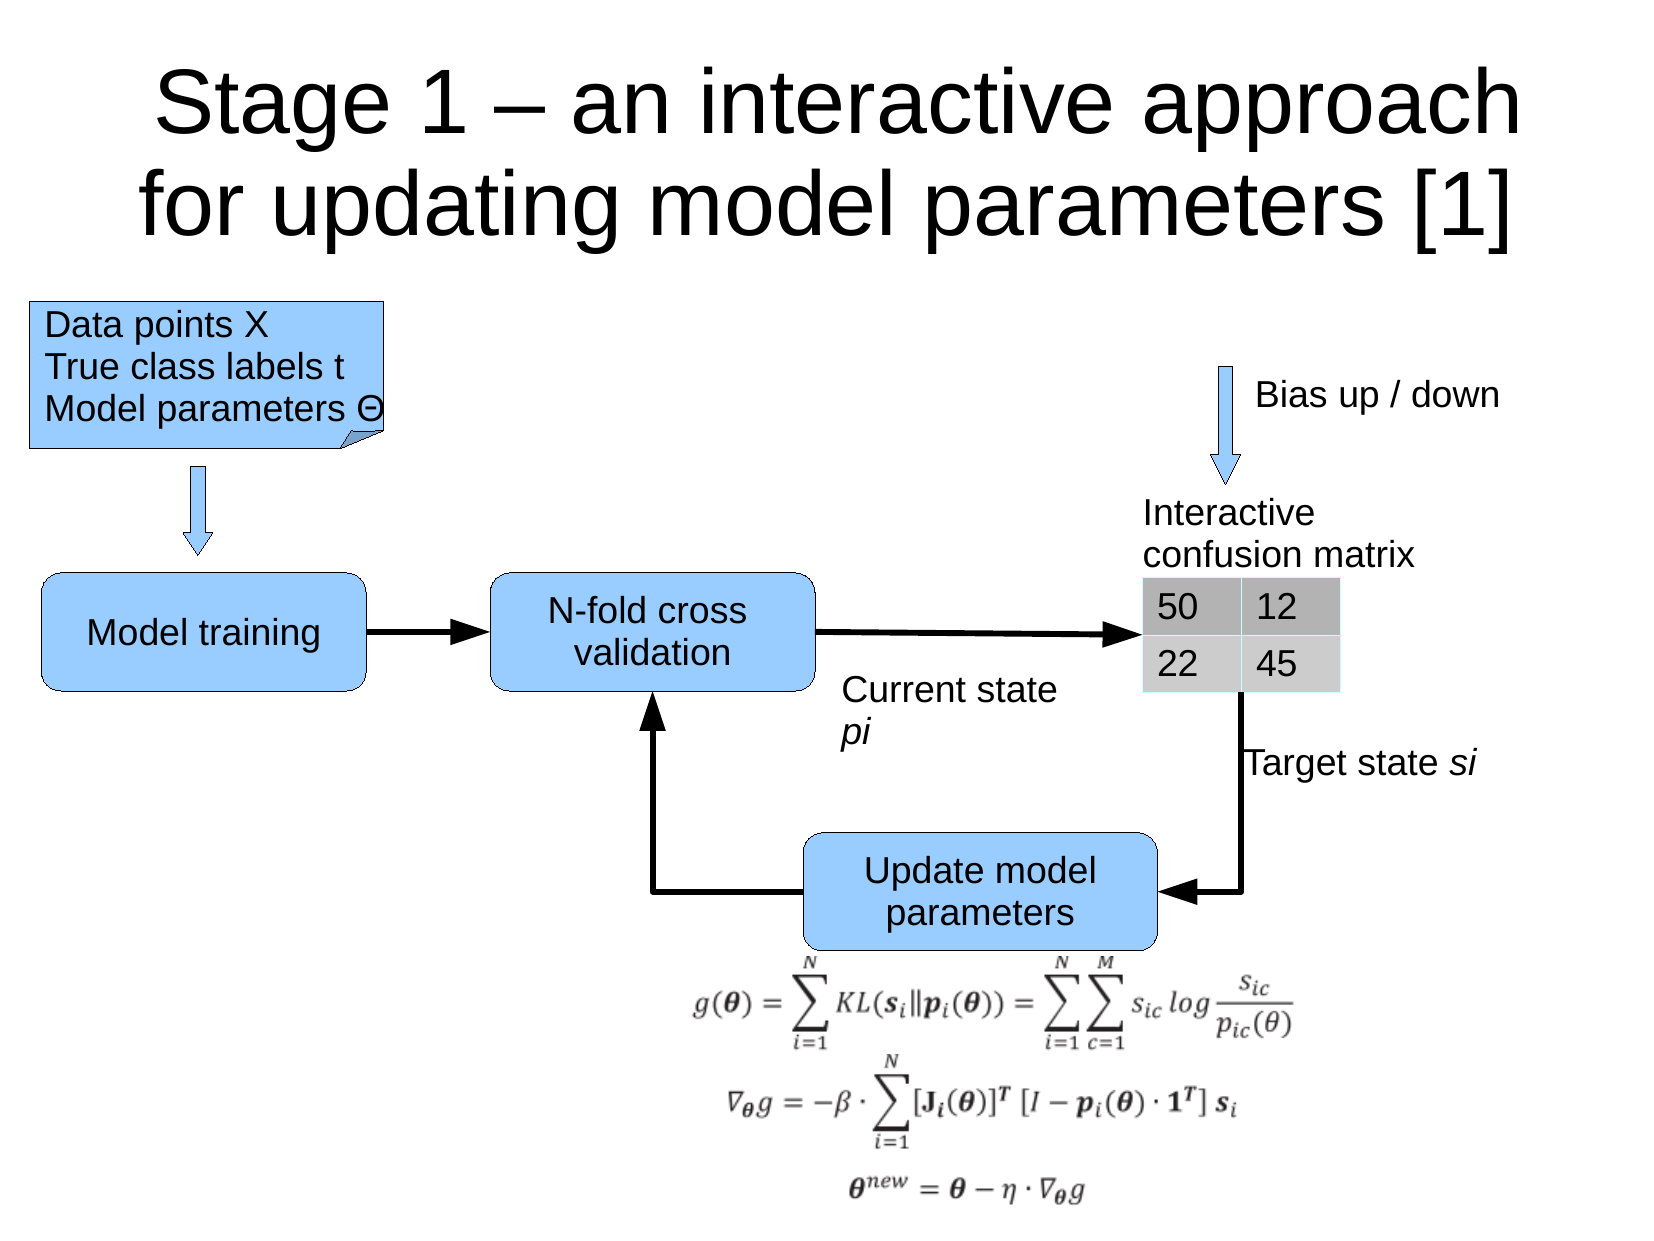

# Stage 1 – an interactive approach for updating model parameters [1]
Data points X
True class labels t
Model parameters Θ
Bias up / down
Interactive confusion matrix
Model training
N-fold cross
validation
| 50 | 12 |
| --- | --- |
| 22 | 45 |
Current state pi
Target state si
Update model
parameters